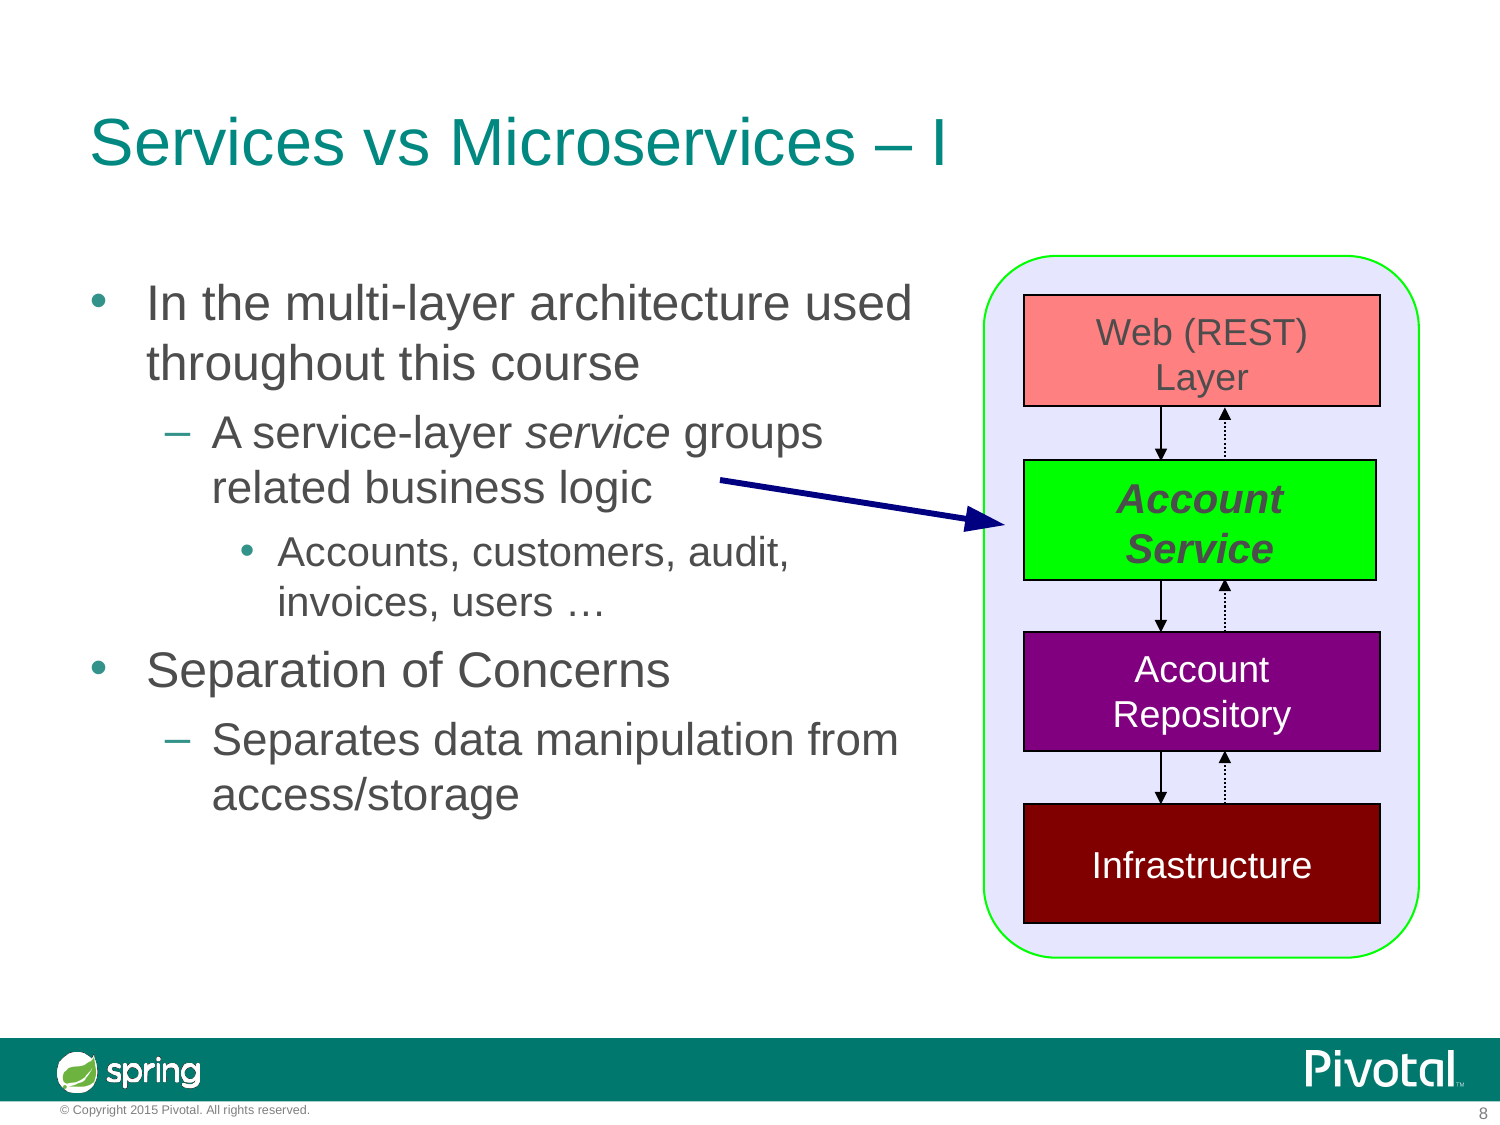

# Services vs Microservices – I
In the multi-layer architecture used throughout this course
A service-layer service groups related business logic
Accounts, customers, audit, invoices, users …
Separation of Concerns
Separates data manipulation from access/storage
Web (REST)
Layer
Account
Service
Account
Repository
Infrastructure